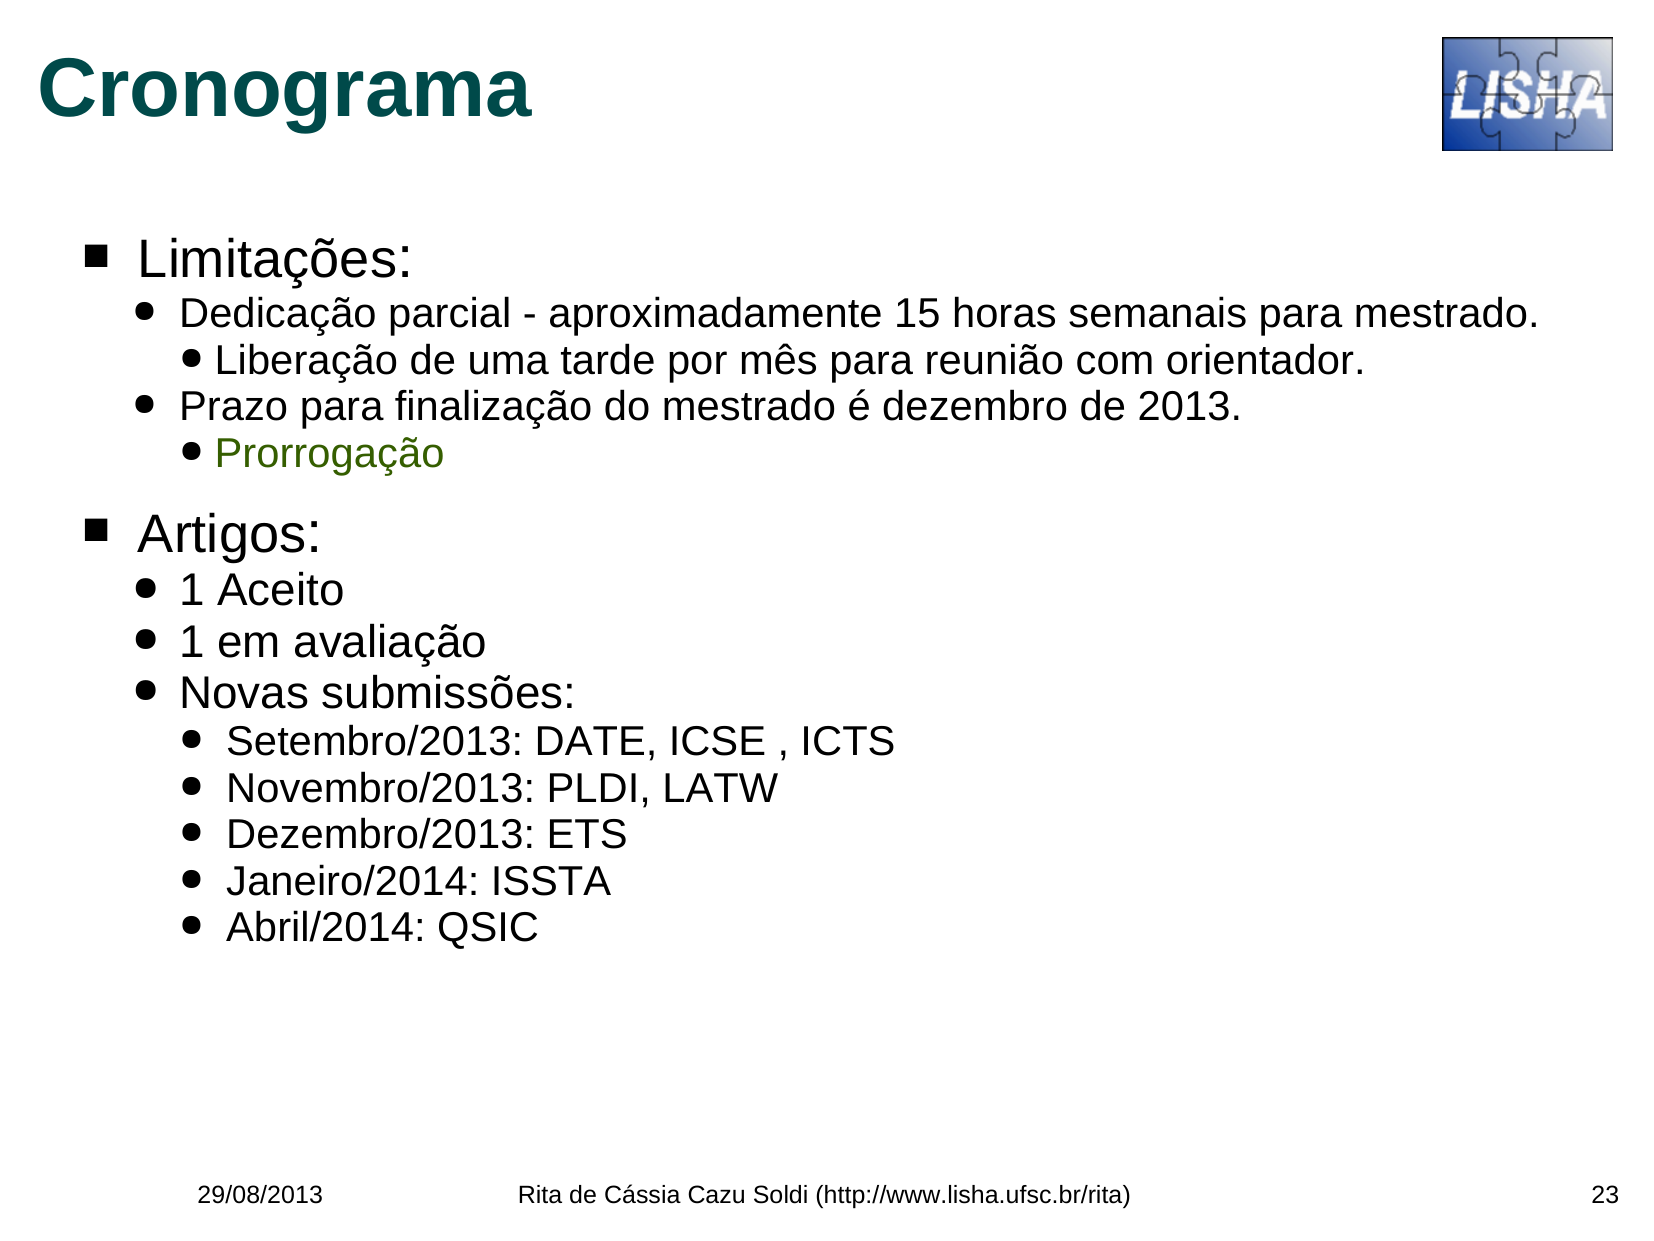

# Cronograma
Limitações:
Dedicação parcial - aproximadamente 15 horas semanais para mestrado.
Liberação de uma tarde por mês para reunião com orientador.
Prazo para finalização do mestrado é dezembro de 2013.
Prorrogação
Artigos:
1 Aceito
1 em avaliação
Novas submissões:
 Setembro/2013: DATE, ICSE , ICTS
 Novembro/2013: PLDI, LATW
 Dezembro/2013: ETS
 Janeiro/2014: ISSTA
 Abril/2014: QSIC